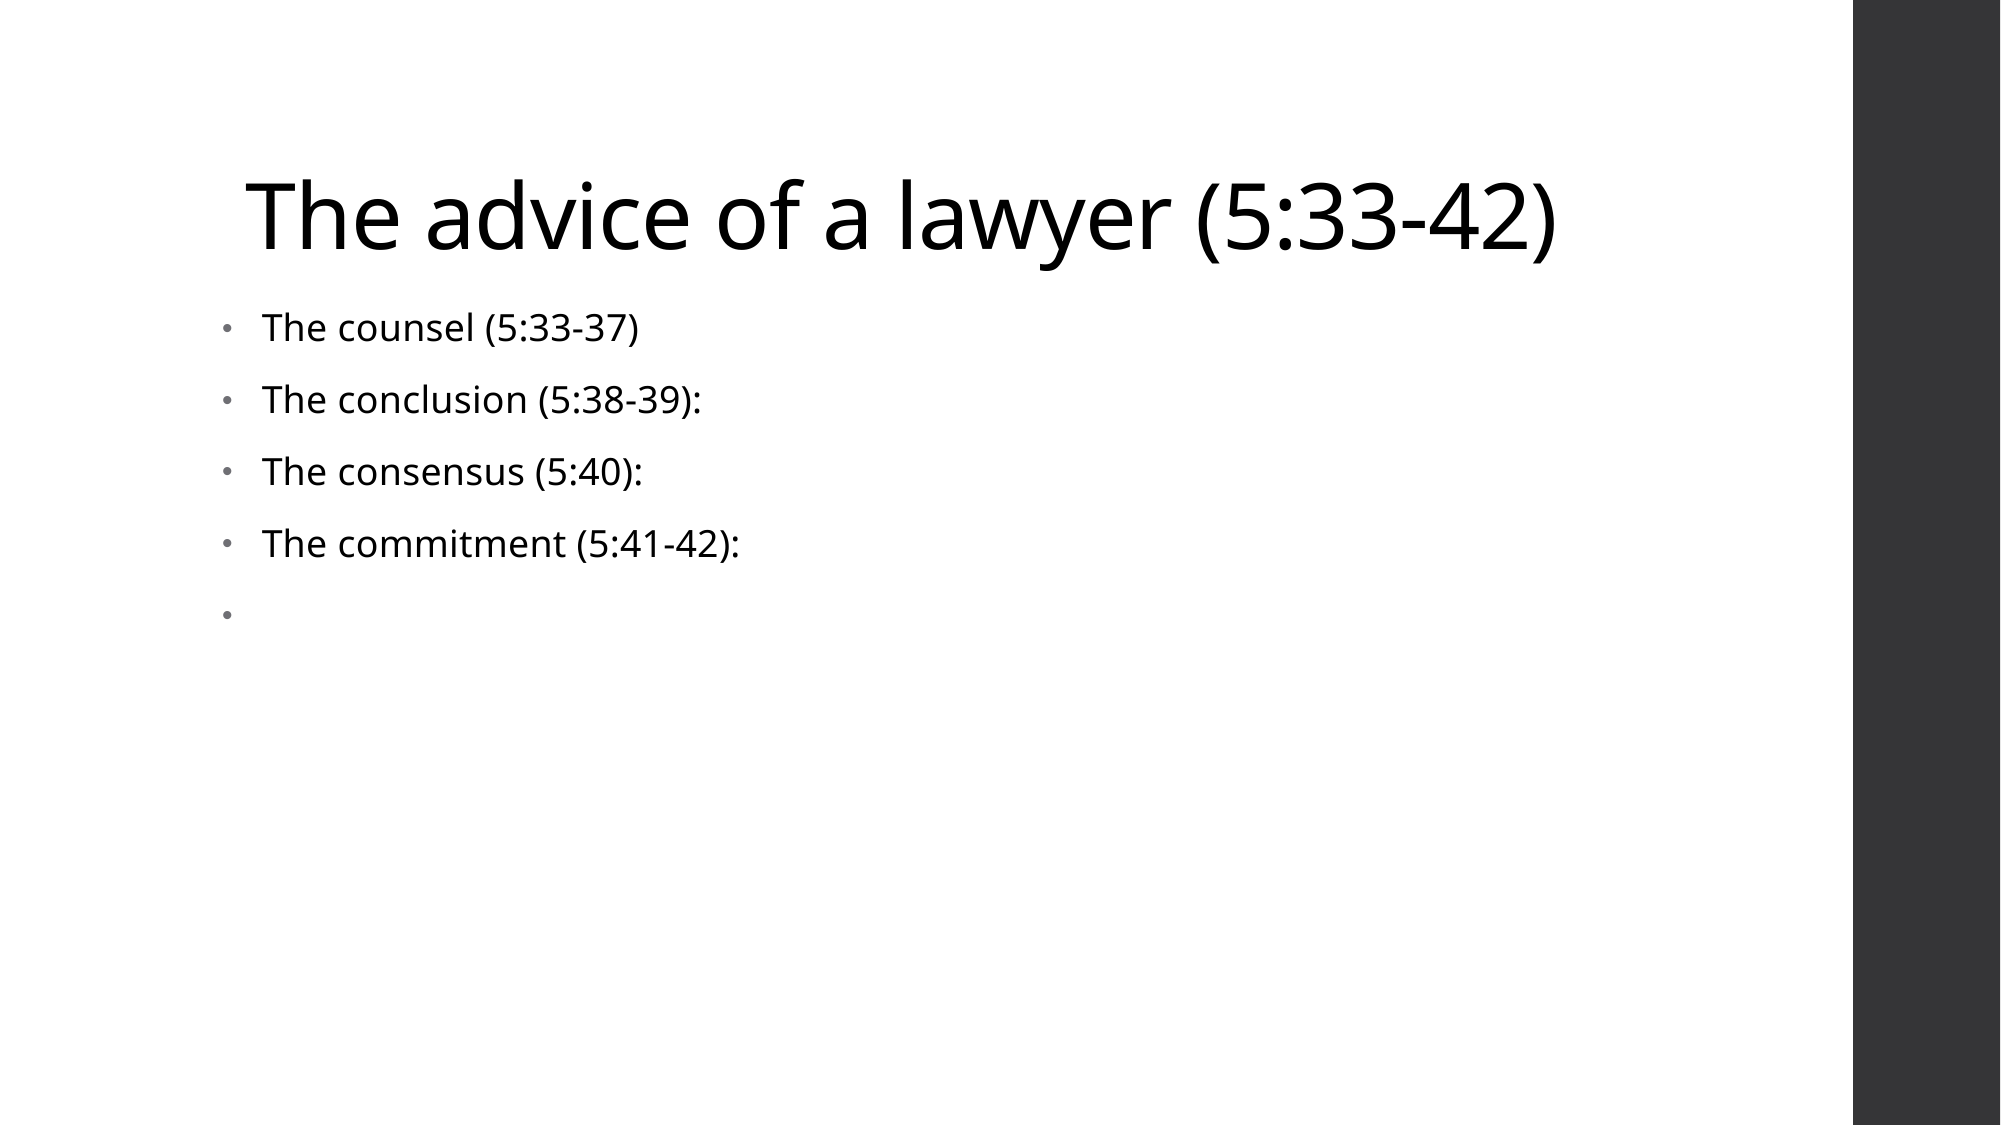

# The advice of a lawyer (5:33-42)
 The counsel (5:33-37)
 The conclusion (5:38-39):
 The consensus (5:40):
 The commitment (5:41-42):